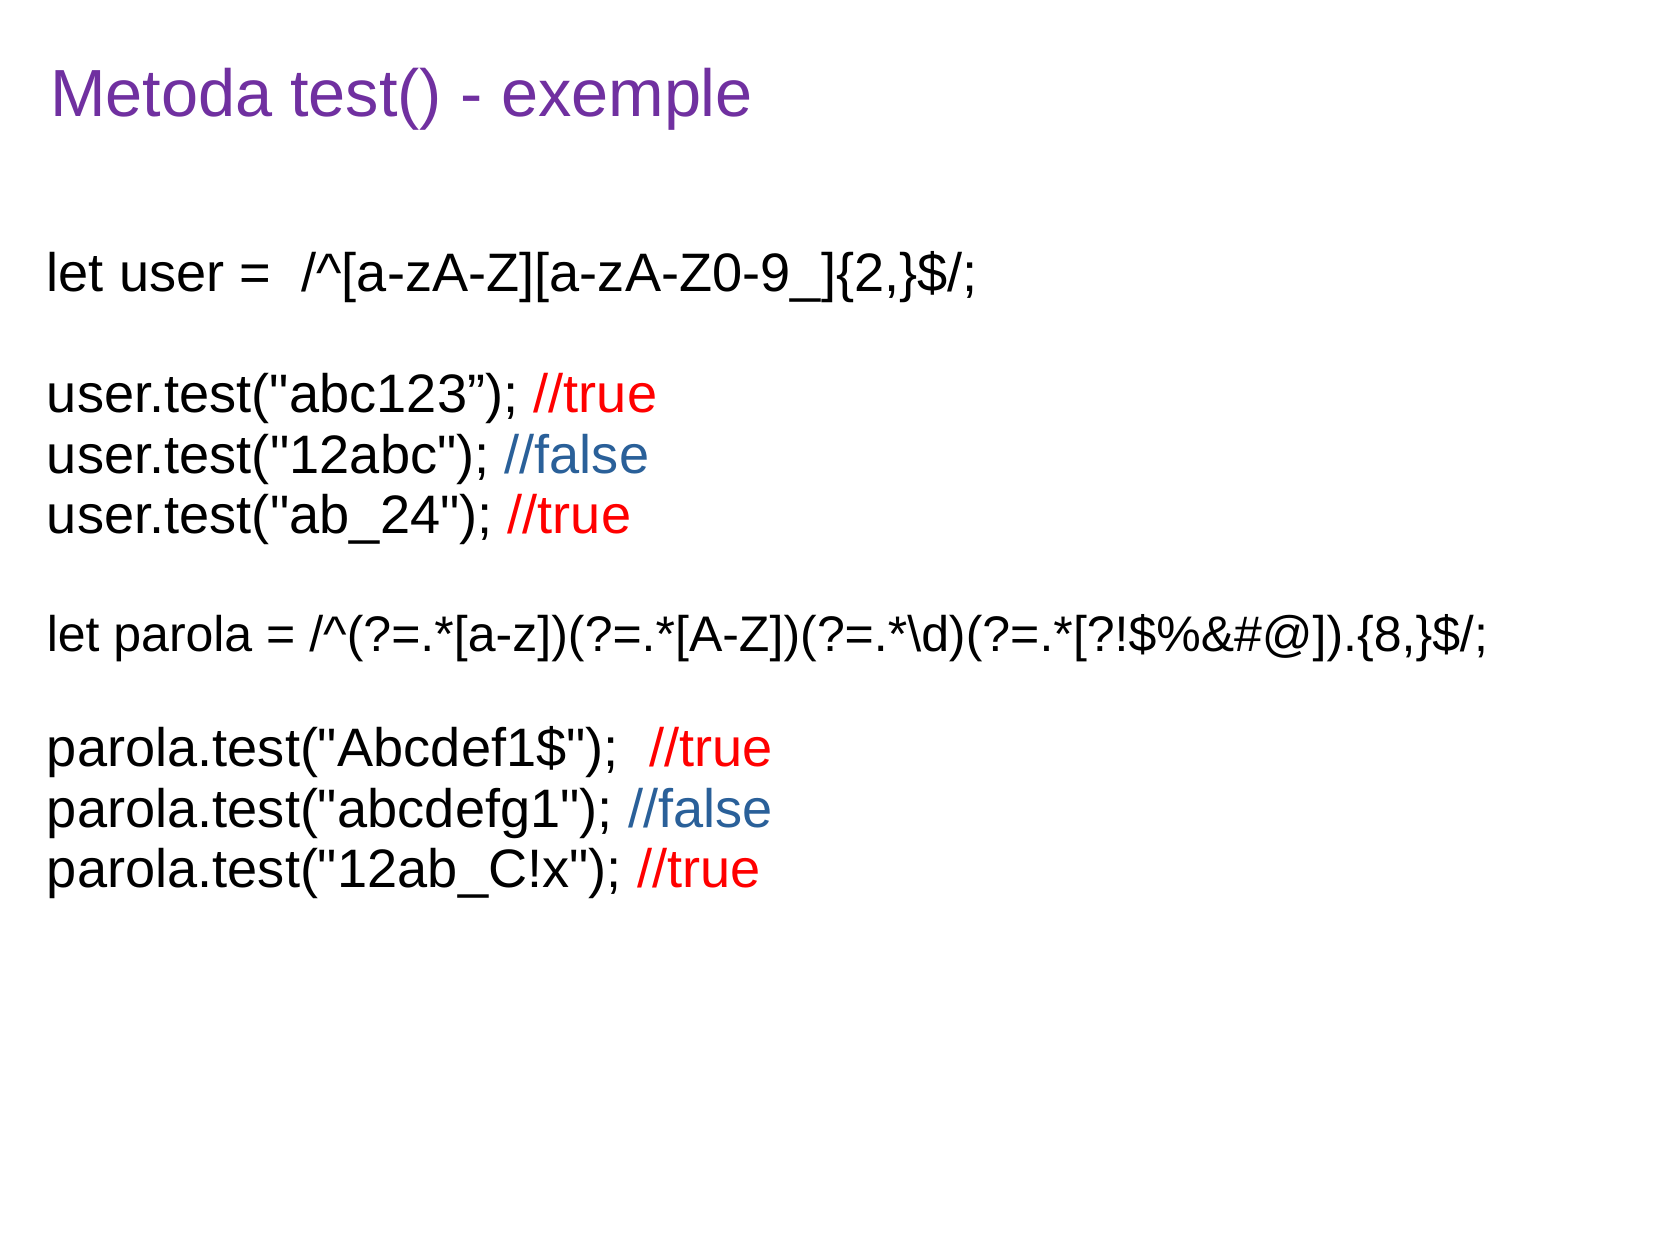

Metoda test() - exemple
let user = /^[a-zA-Z][a-zA-Z0-9_]{2,}$/;
user.test("abc123”); //true
user.test("12abc"); //false
user.test("ab_24"); //true
let parola = /^(?=.*[a-z])(?=.*[A-Z])(?=.*\d)(?=.*[?!$%&#@]).{8,}$/;
parola.test("Abcdef1$"); //true
parola.test("abcdefg1"); //false
parola.test("12ab_C!x"); //true